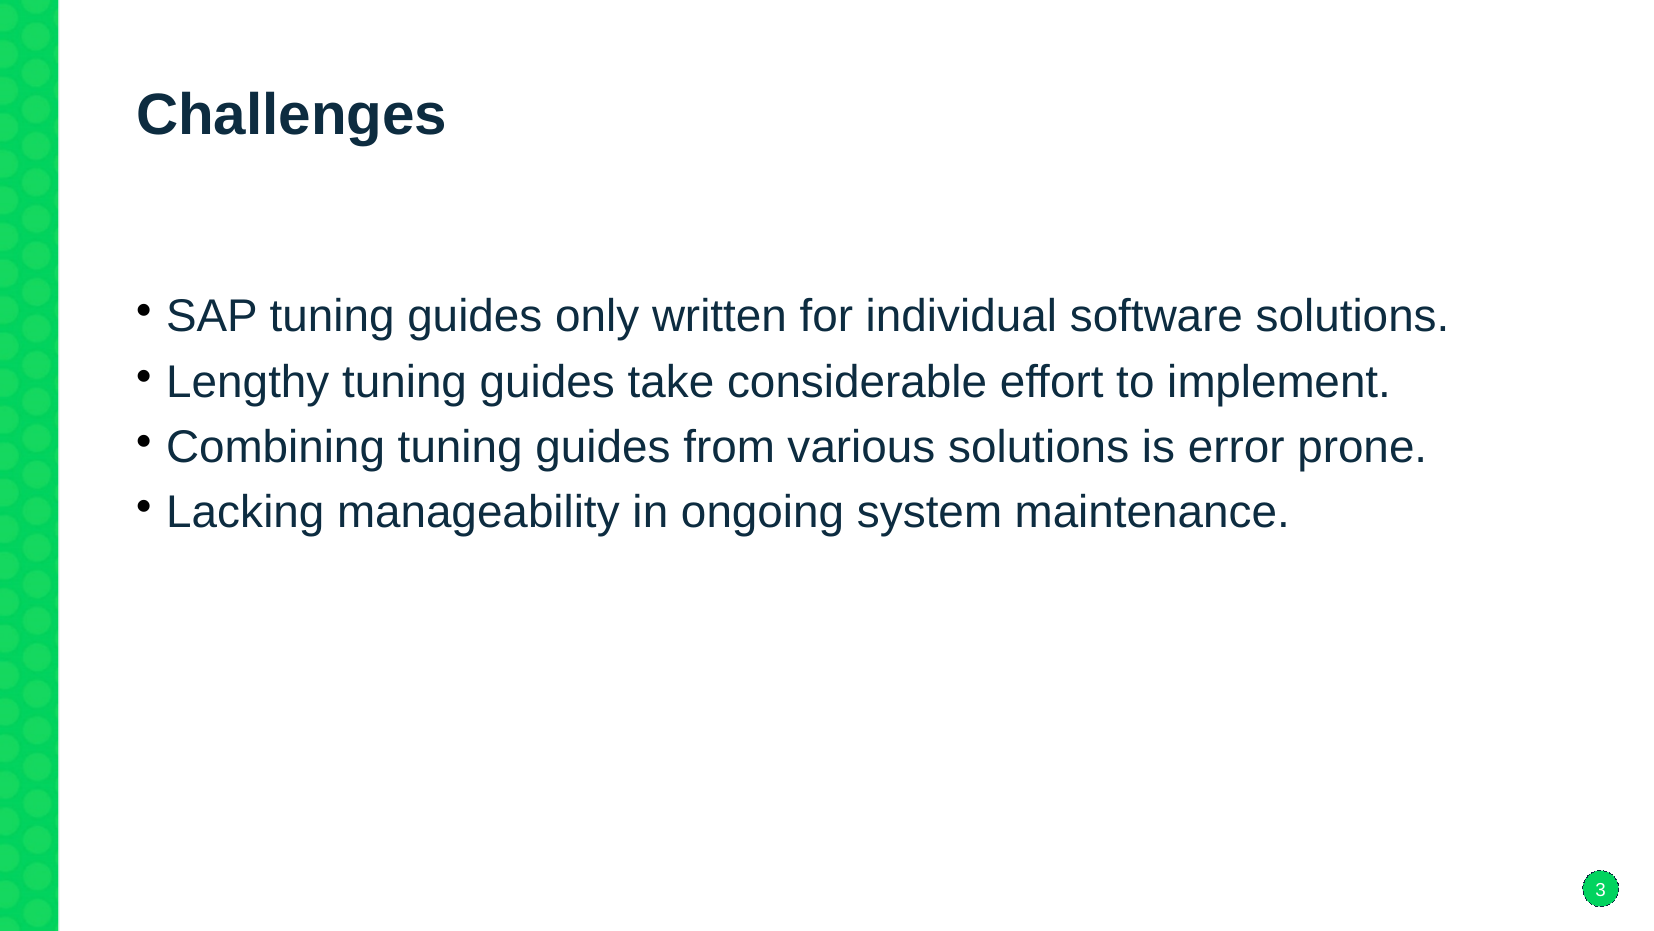

# Challenges
SAP tuning guides only written for individual software solutions.
Lengthy tuning guides take considerable effort to implement.
Combining tuning guides from various solutions is error prone.
Lacking manageability in ongoing system maintenance.
3